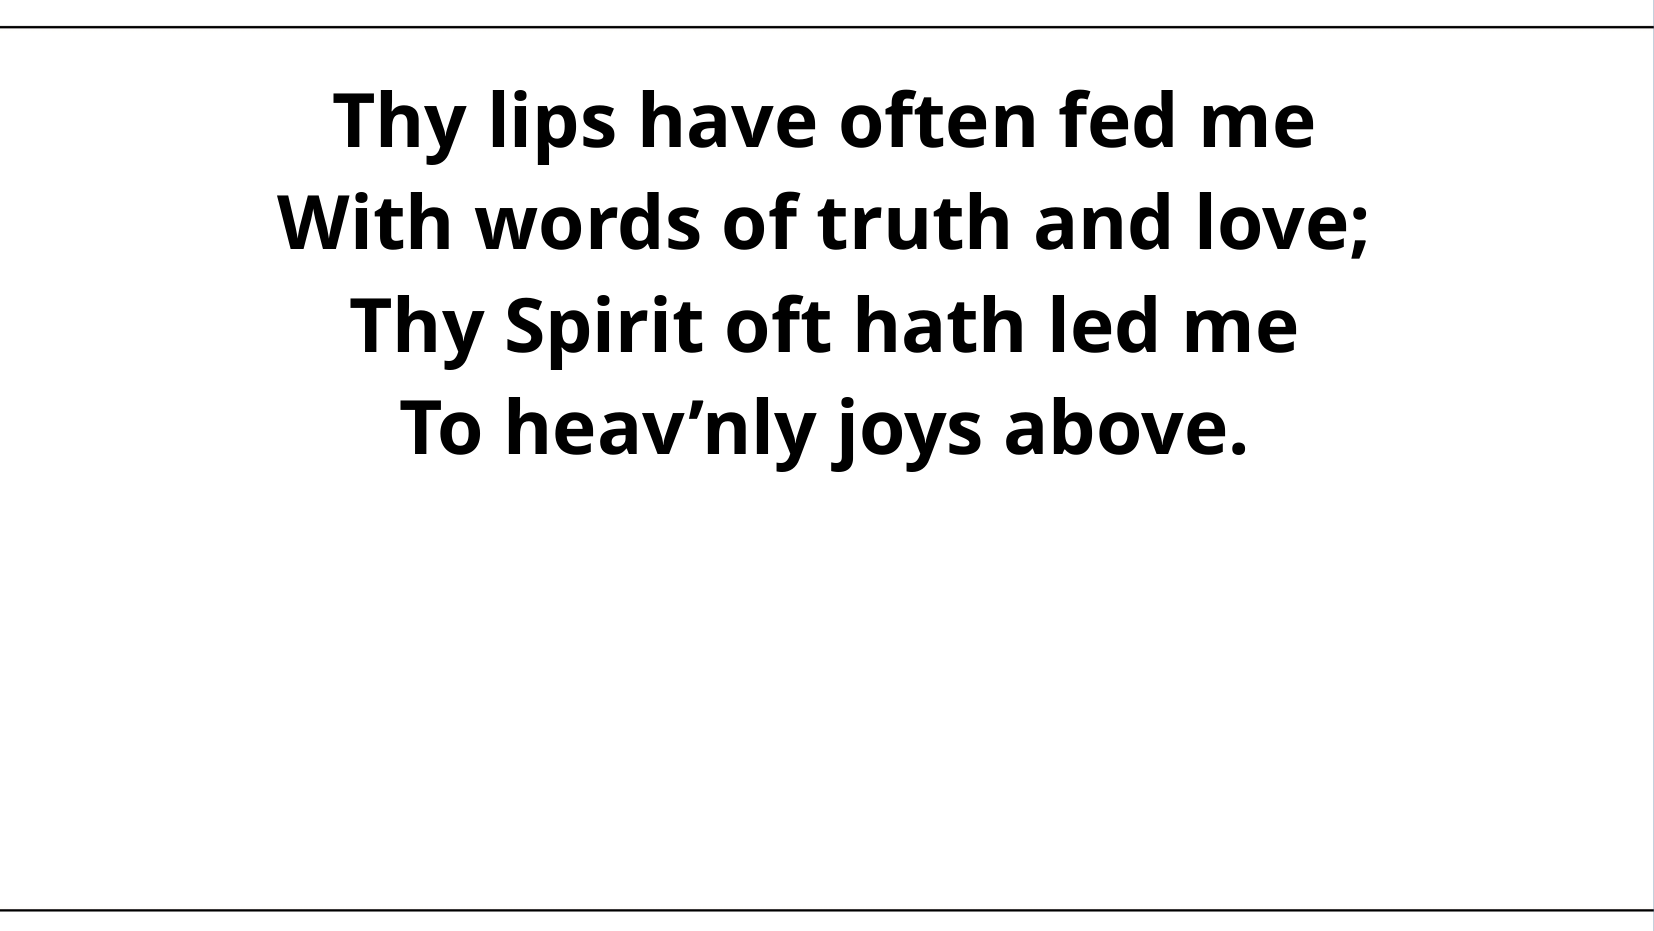

Thy lips have often fed me
With words of truth and love;
Thy Spirit oft hath led me
To heav’nly joys above.